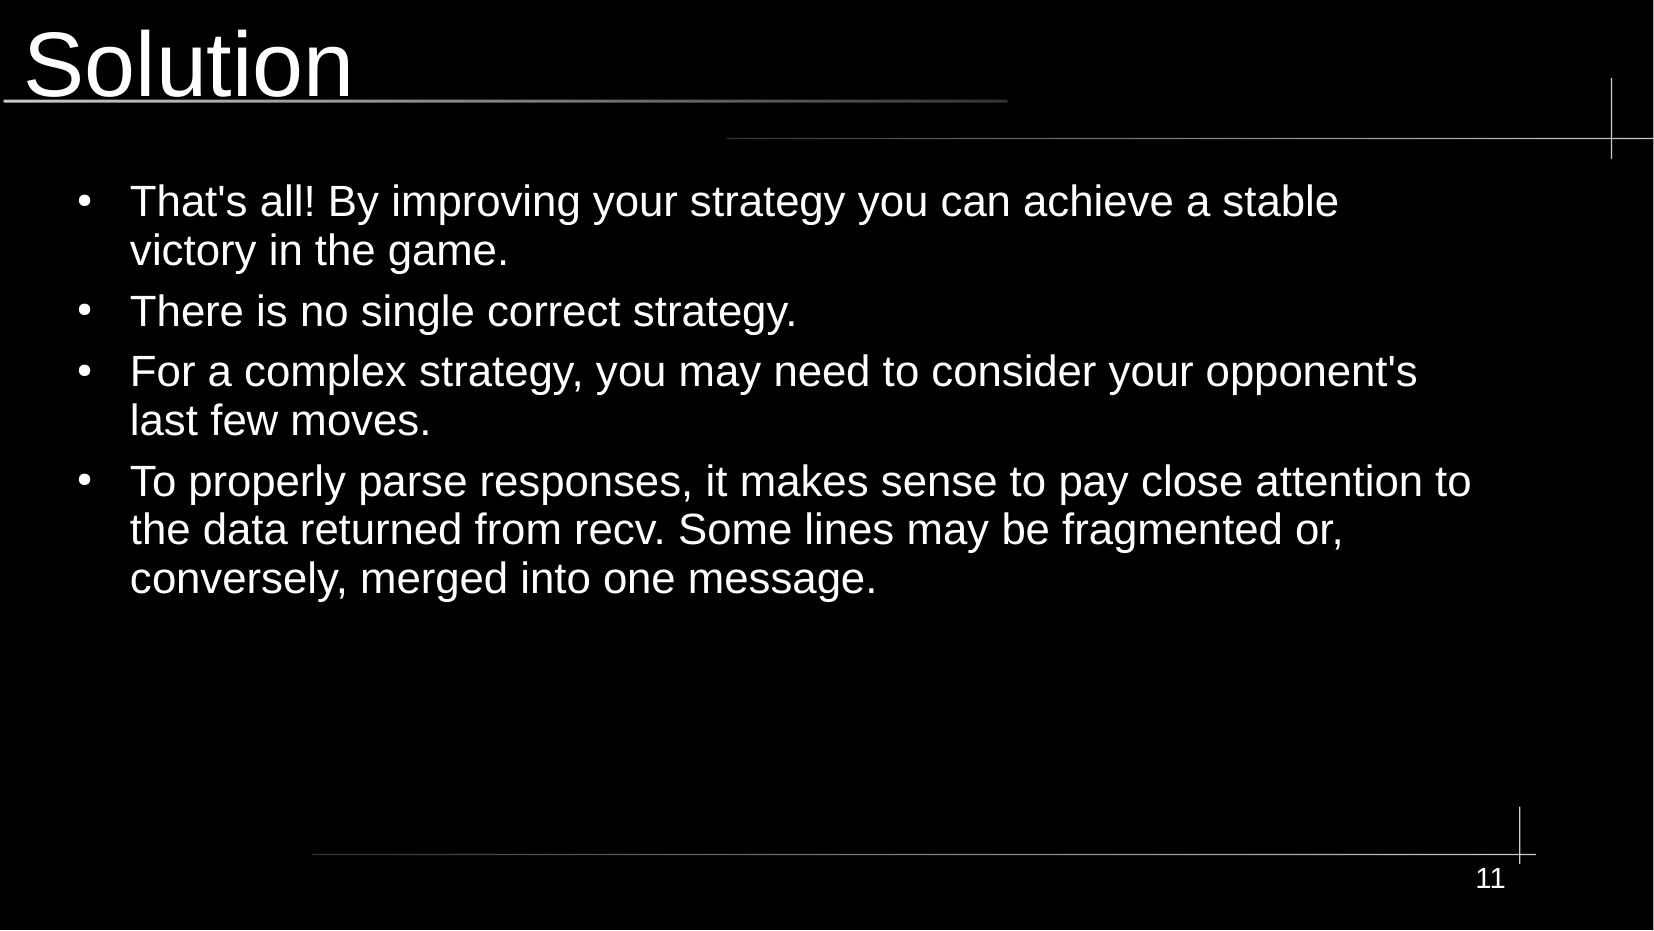

# Solution
That's all! By improving your strategy you can achieve a stable victory in the game.
There is no single correct strategy.
For a complex strategy, you may need to consider your opponent's last few moves.
To properly parse responses, it makes sense to pay close attention to the data returned from recv. Some lines may be fragmented or, conversely, merged into one message.
11